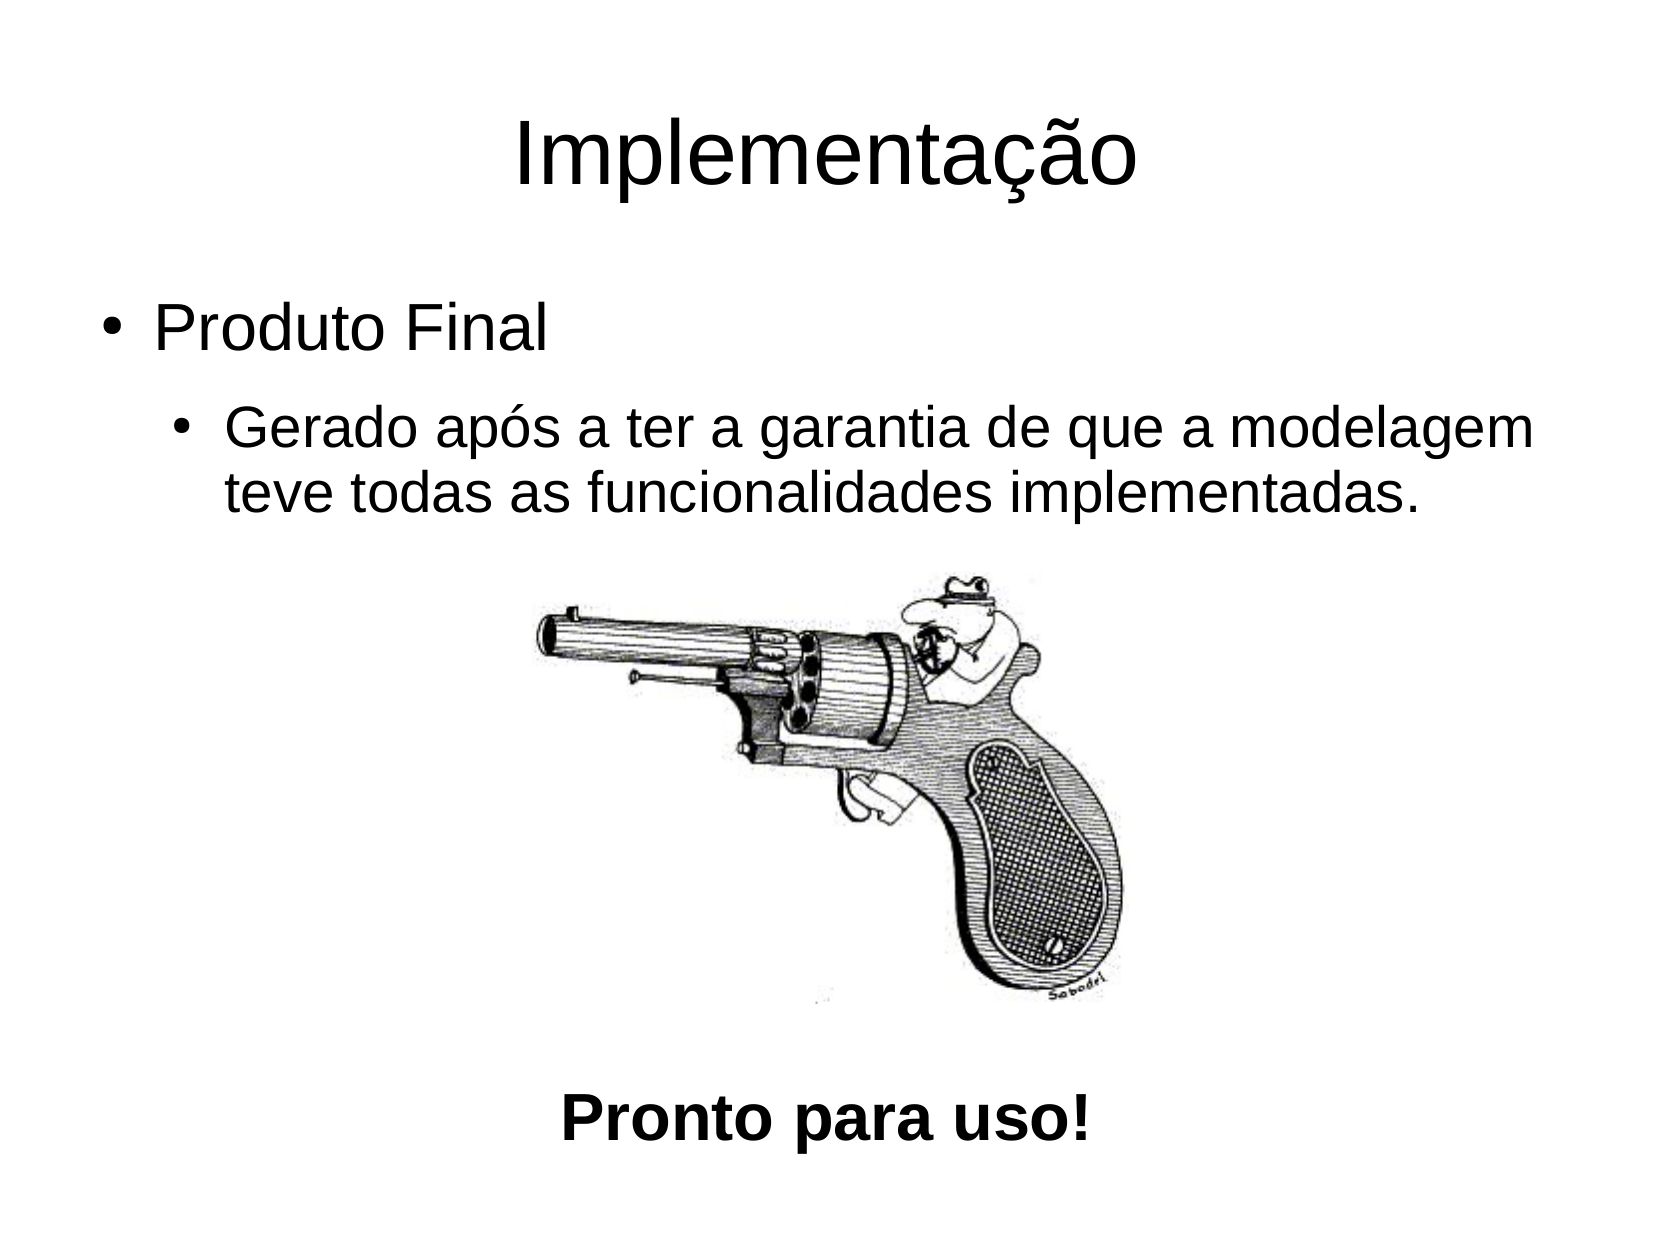

# Implementação
Produto Final
Gerado após a ter a garantia de que a modelagem teve todas as funcionalidades implementadas.
Pronto para uso!